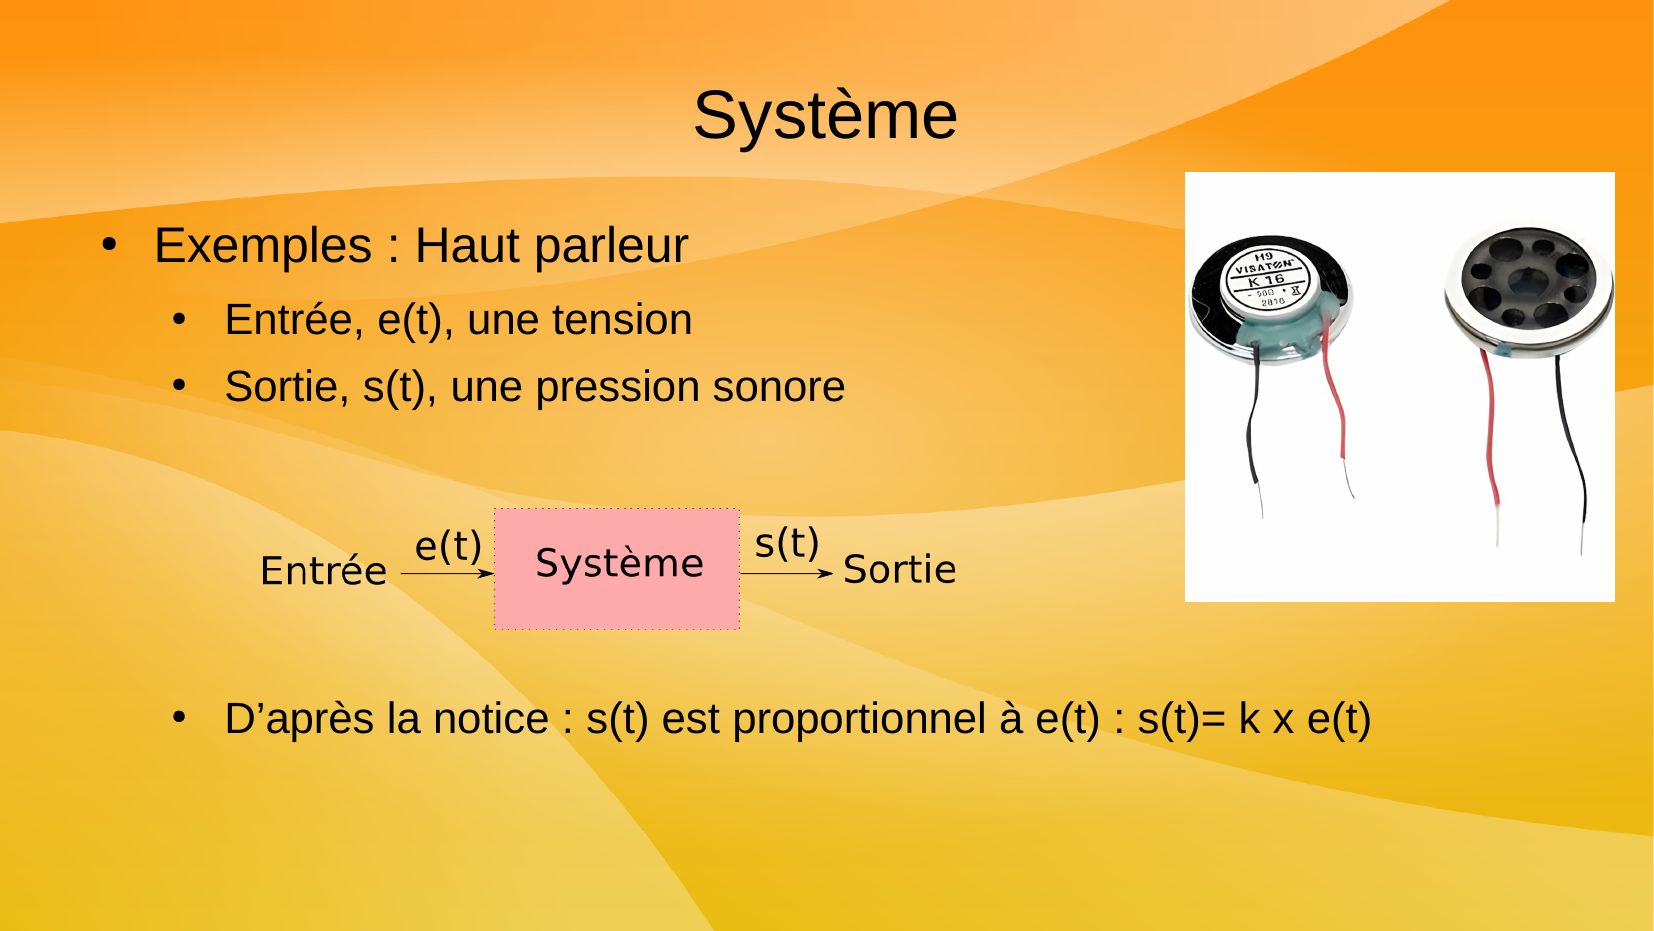

# Système
Exemples : Haut parleur
Entrée, e(t), une tension
Sortie, s(t), une pression sonore
D’après la notice : s(t) est proportionnel à e(t) : s(t)= k x e(t)